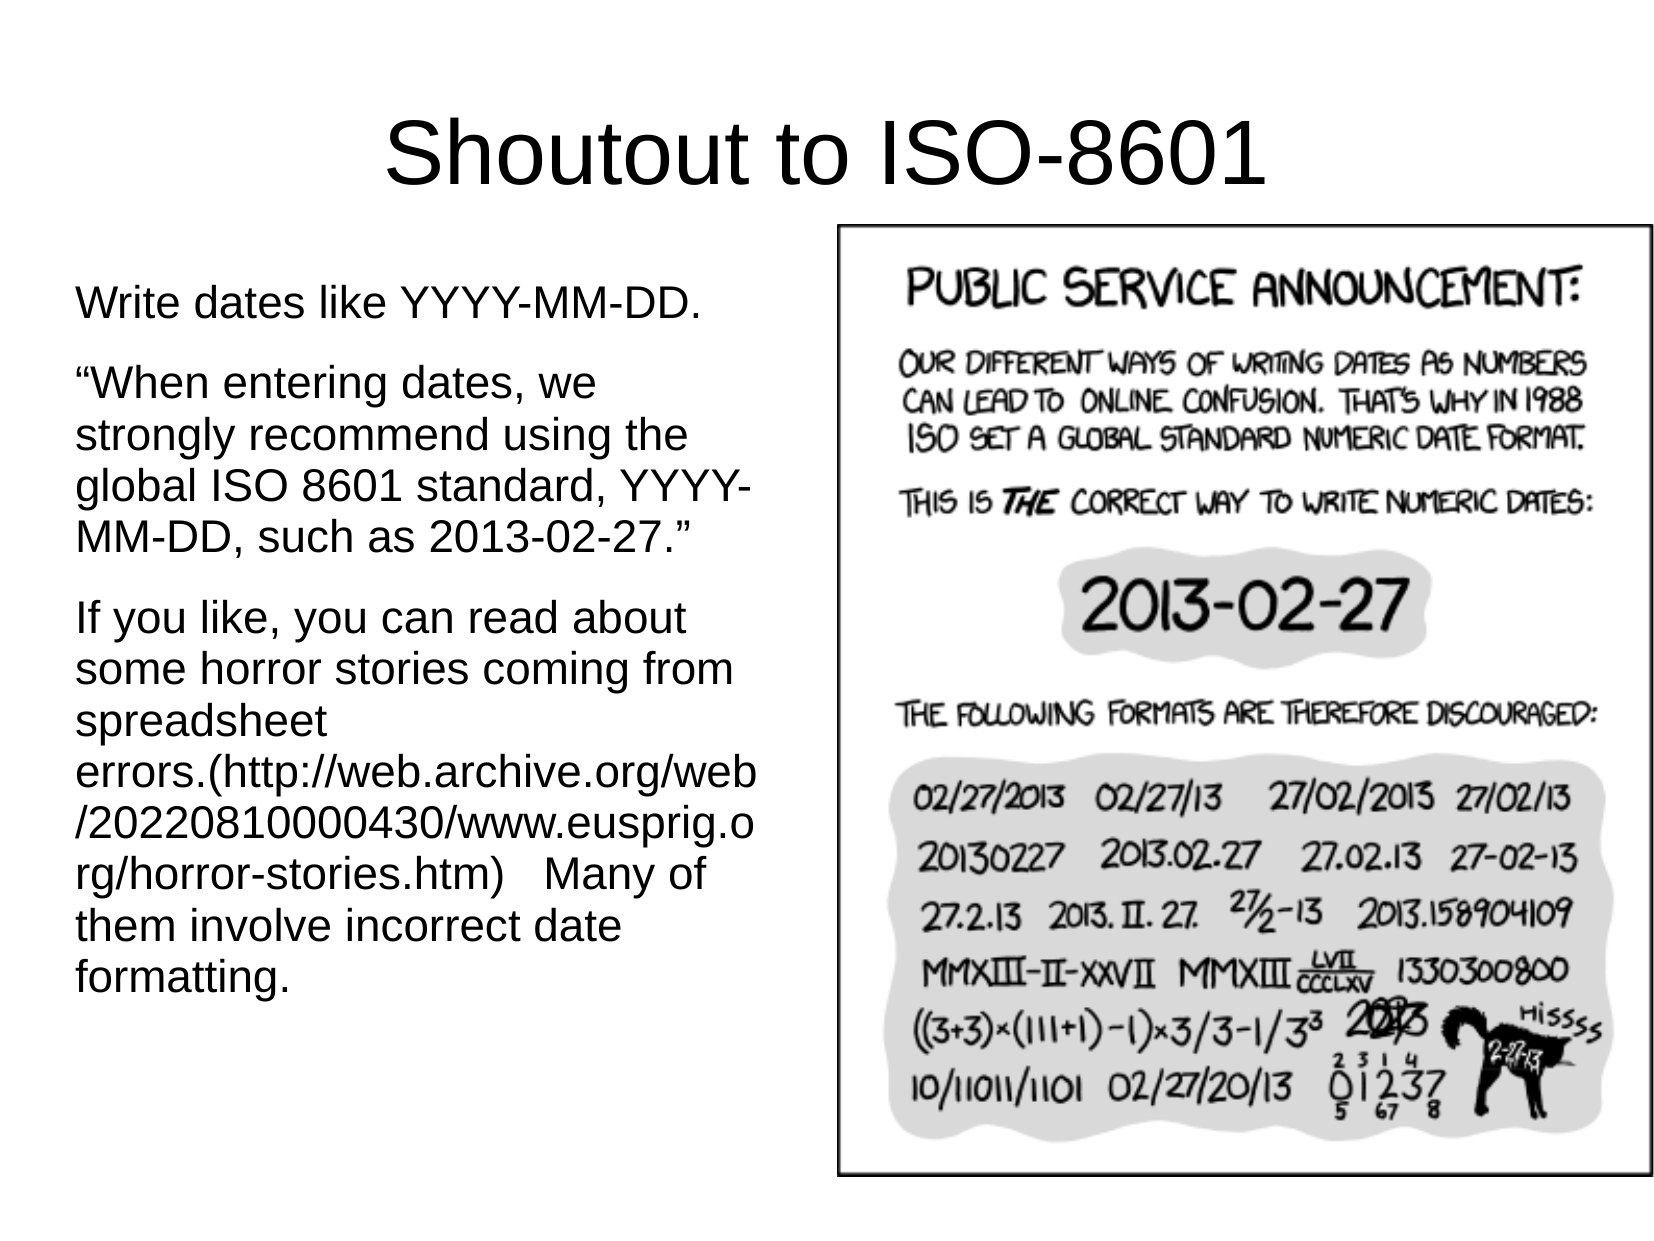

# Shoutout to ISO-8601
Write dates like YYYY-MM-DD.
“When entering dates, we strongly recommend using the global ISO 8601 standard, YYYY-MM-DD, such as 2013-02-27.”
If you like, you can read about some horror stories coming from spreadsheet errors.(http://web.archive.org/web/20220810000430/www.eusprig.org/horror-stories.htm) Many of them involve incorrect date formatting.